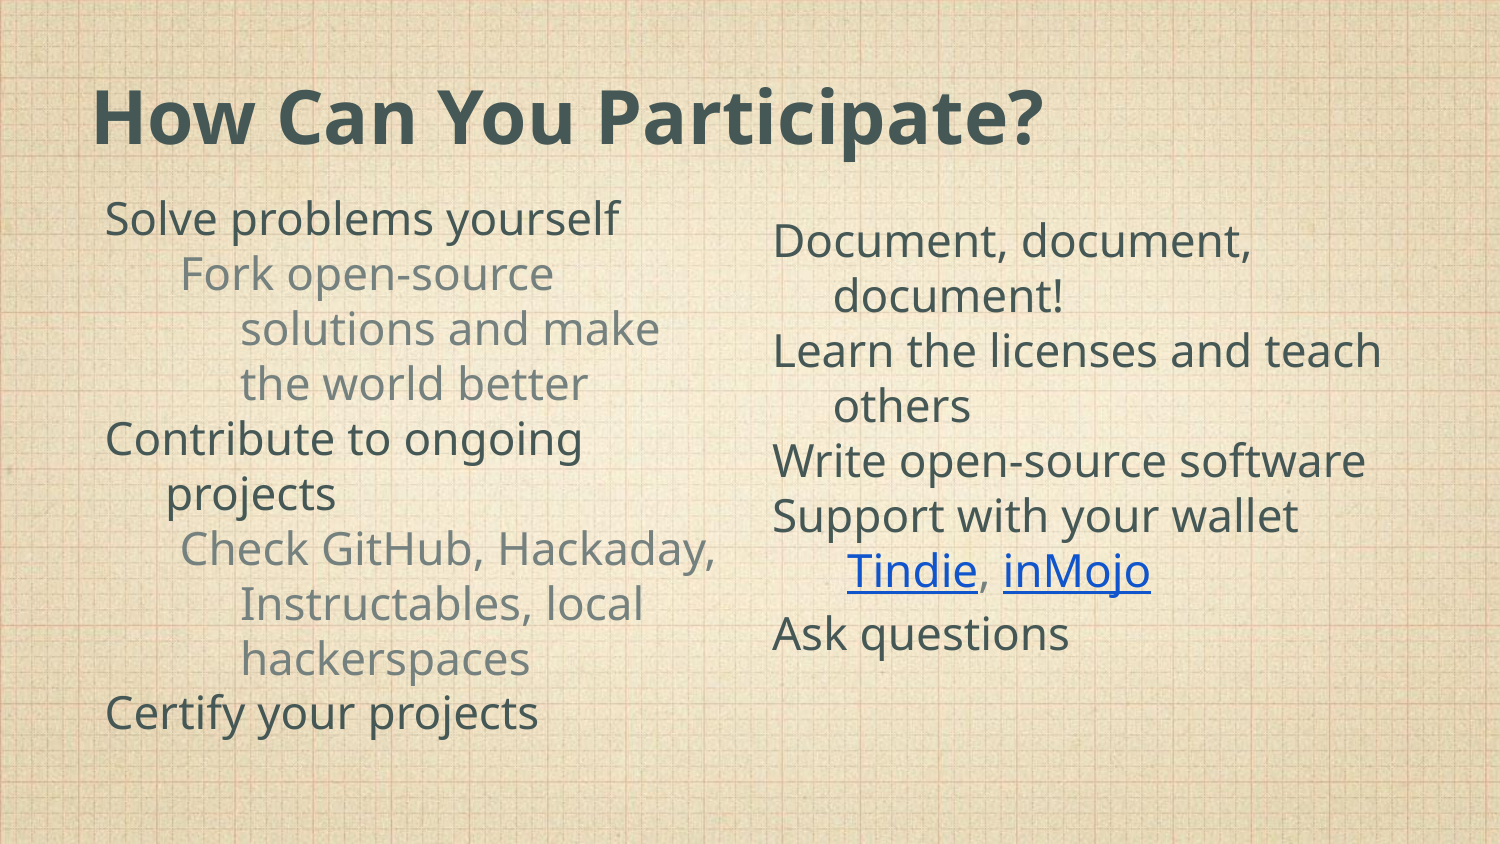

# How Can You Participate?
Solve problems yourself
Fork open-source solutions and make the world better
Contribute to ongoing projects
Check GitHub, Hackaday, Instructables, local hackerspaces
Certify your projects
Document, document, document!
Learn the licenses and teach others
Write open-source software
Support with your wallet
Tindie, inMojo
Ask questions